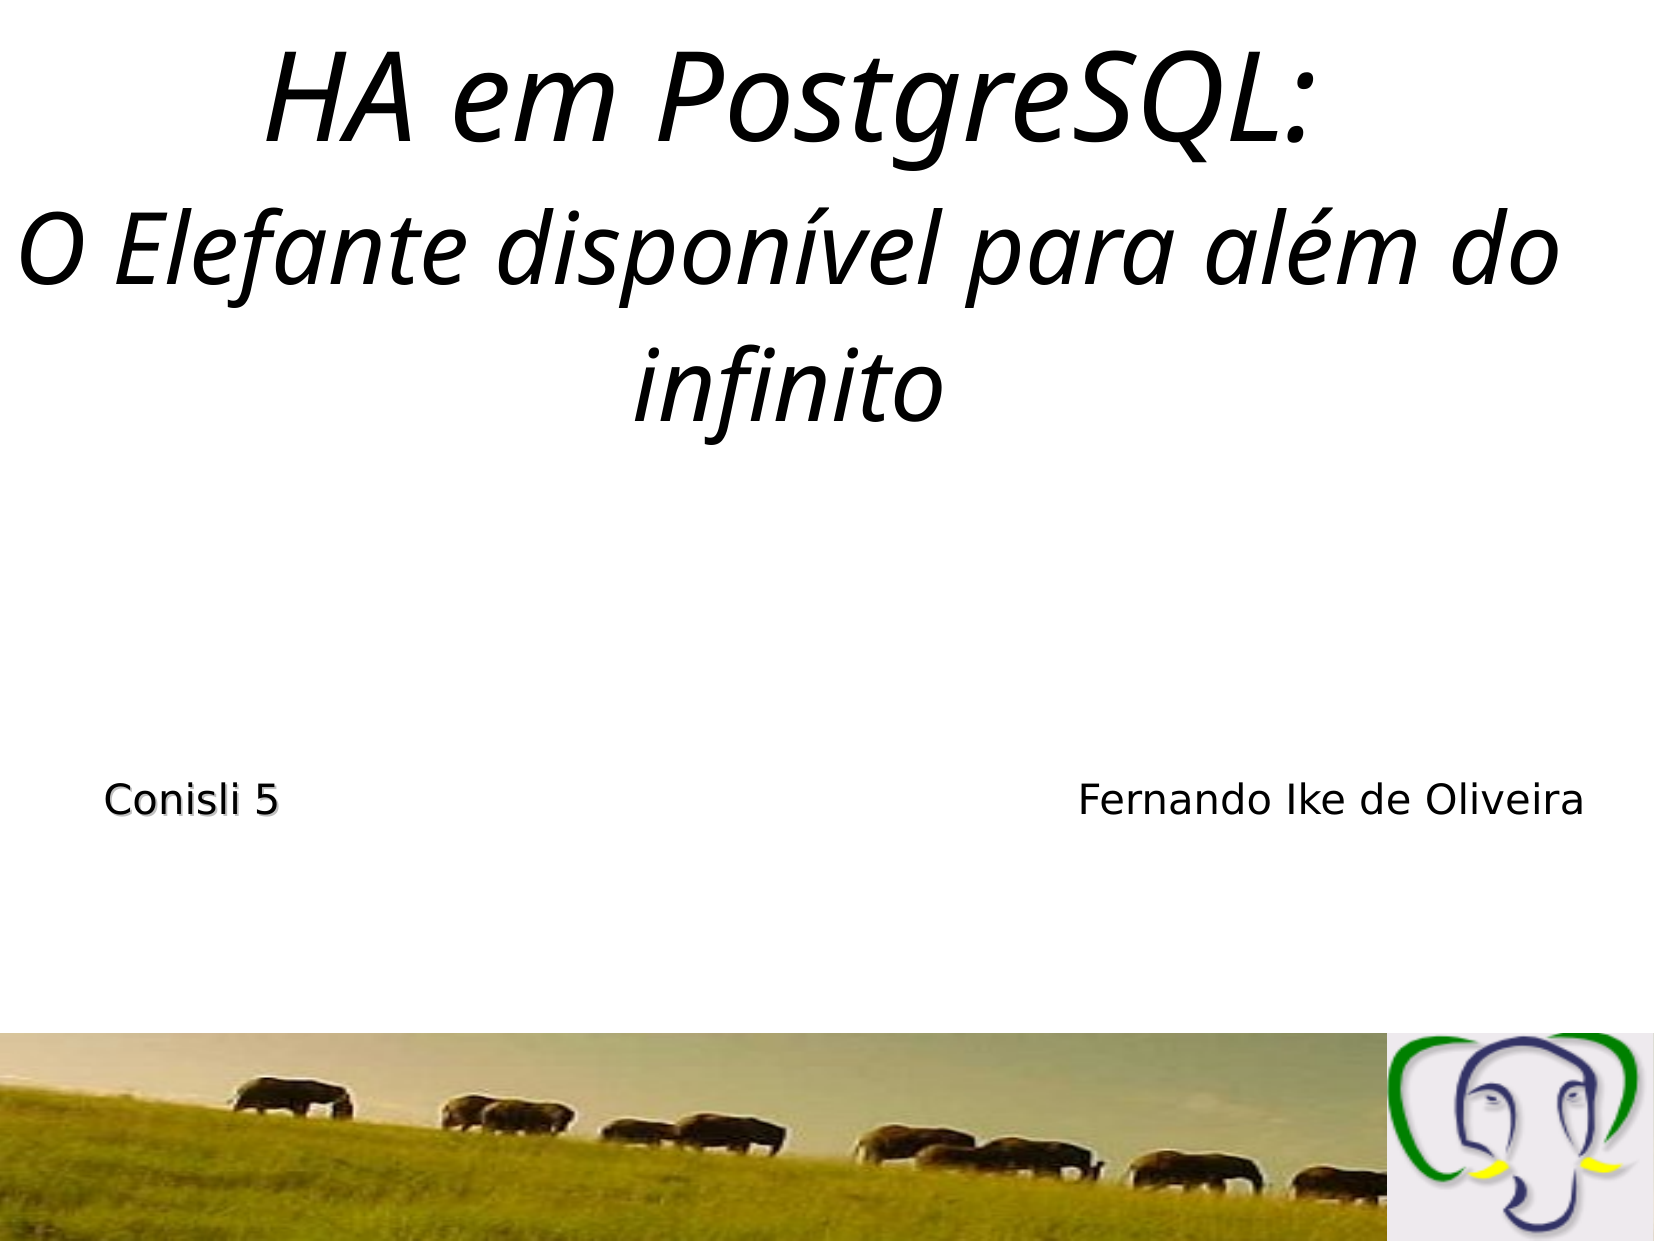

HA em PostgreSQL:
O Elefante disponível para além do infinito
Conisli 5
Fernando Ike de Oliveira